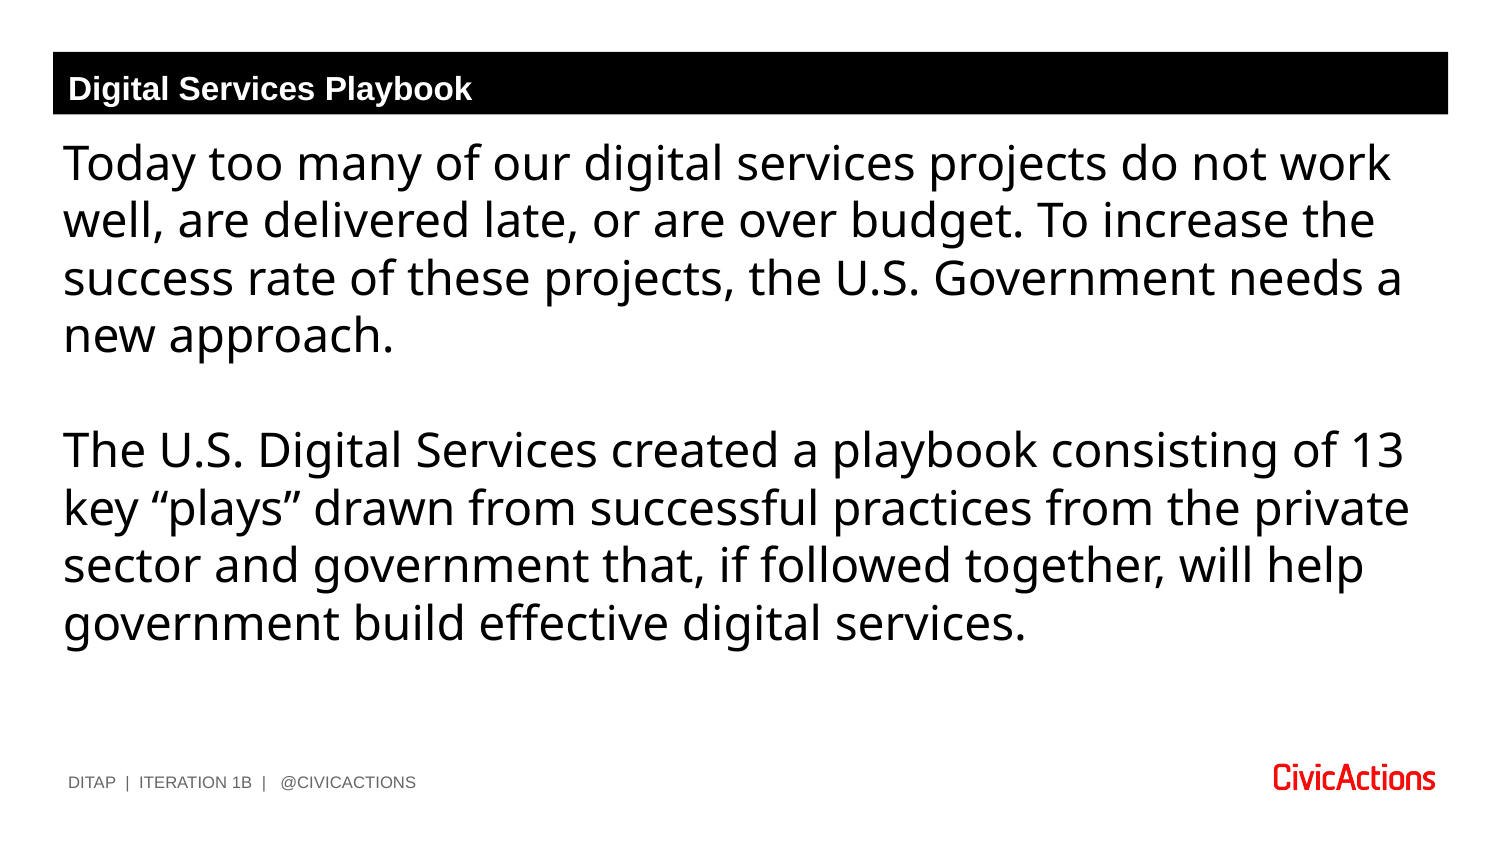

Digital Services Playbook
Today too many of our digital services projects do not work well, are delivered late, or are over budget. To increase the success rate of these projects, the U.S. Government needs a new approach.
The U.S. Digital Services created a playbook consisting of 13 key “plays” drawn from successful practices from the private sector and government that, if followed together, will help government build effective digital services.